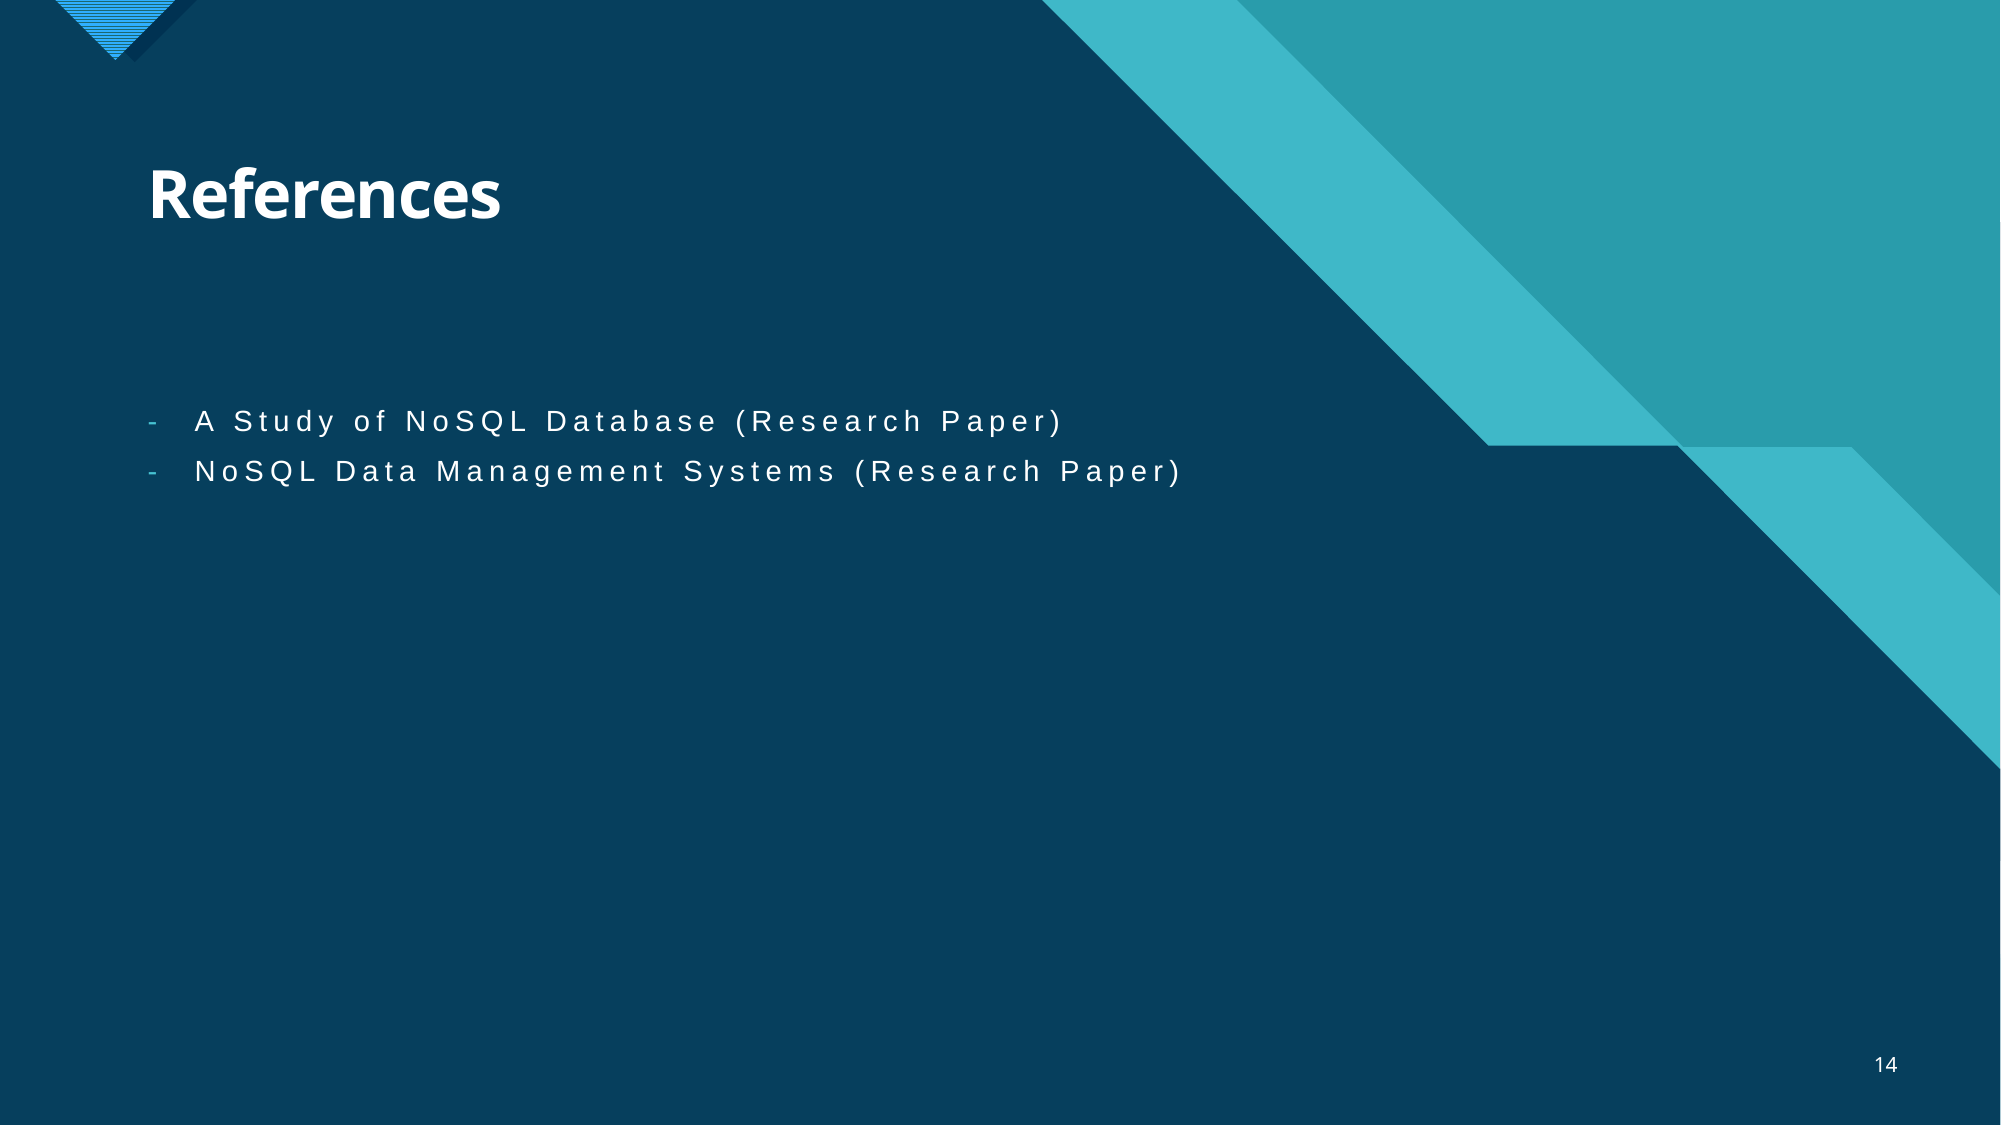

References
A Study of NoSQL Database (Research Paper)
NoSQL Data Management Systems (Research Paper)
14